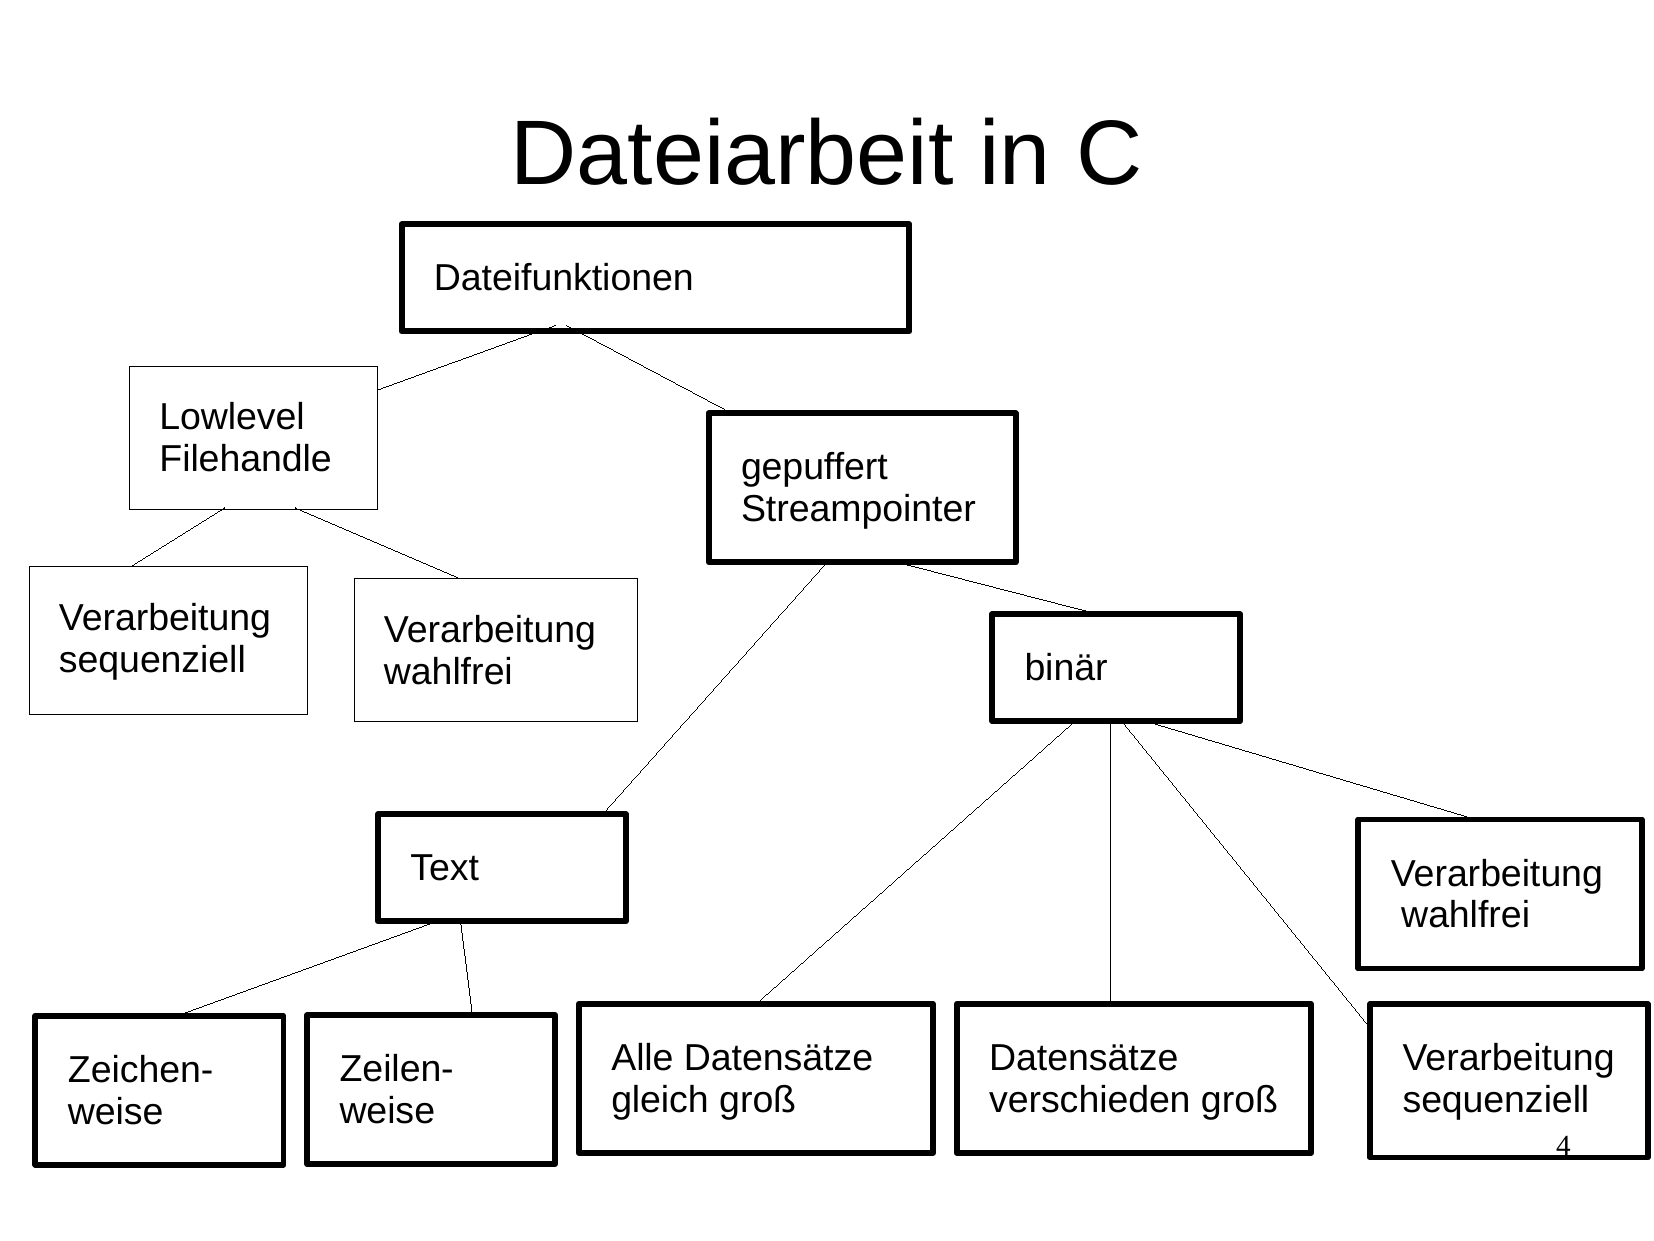

# Dateiarbeit in C
Dateifunktionen
Lowlevel
Filehandle
gepuffert
Streampointer
Verarbeitung sequenziell
Verarbeitung wahlfrei
binär
Text
Verarbeitung wahlfrei
Alle Datensätze gleich groß
Datensätze verschieden groß
Verarbeitung sequenziell
Zeilen-weise
Zeichen-weise
4